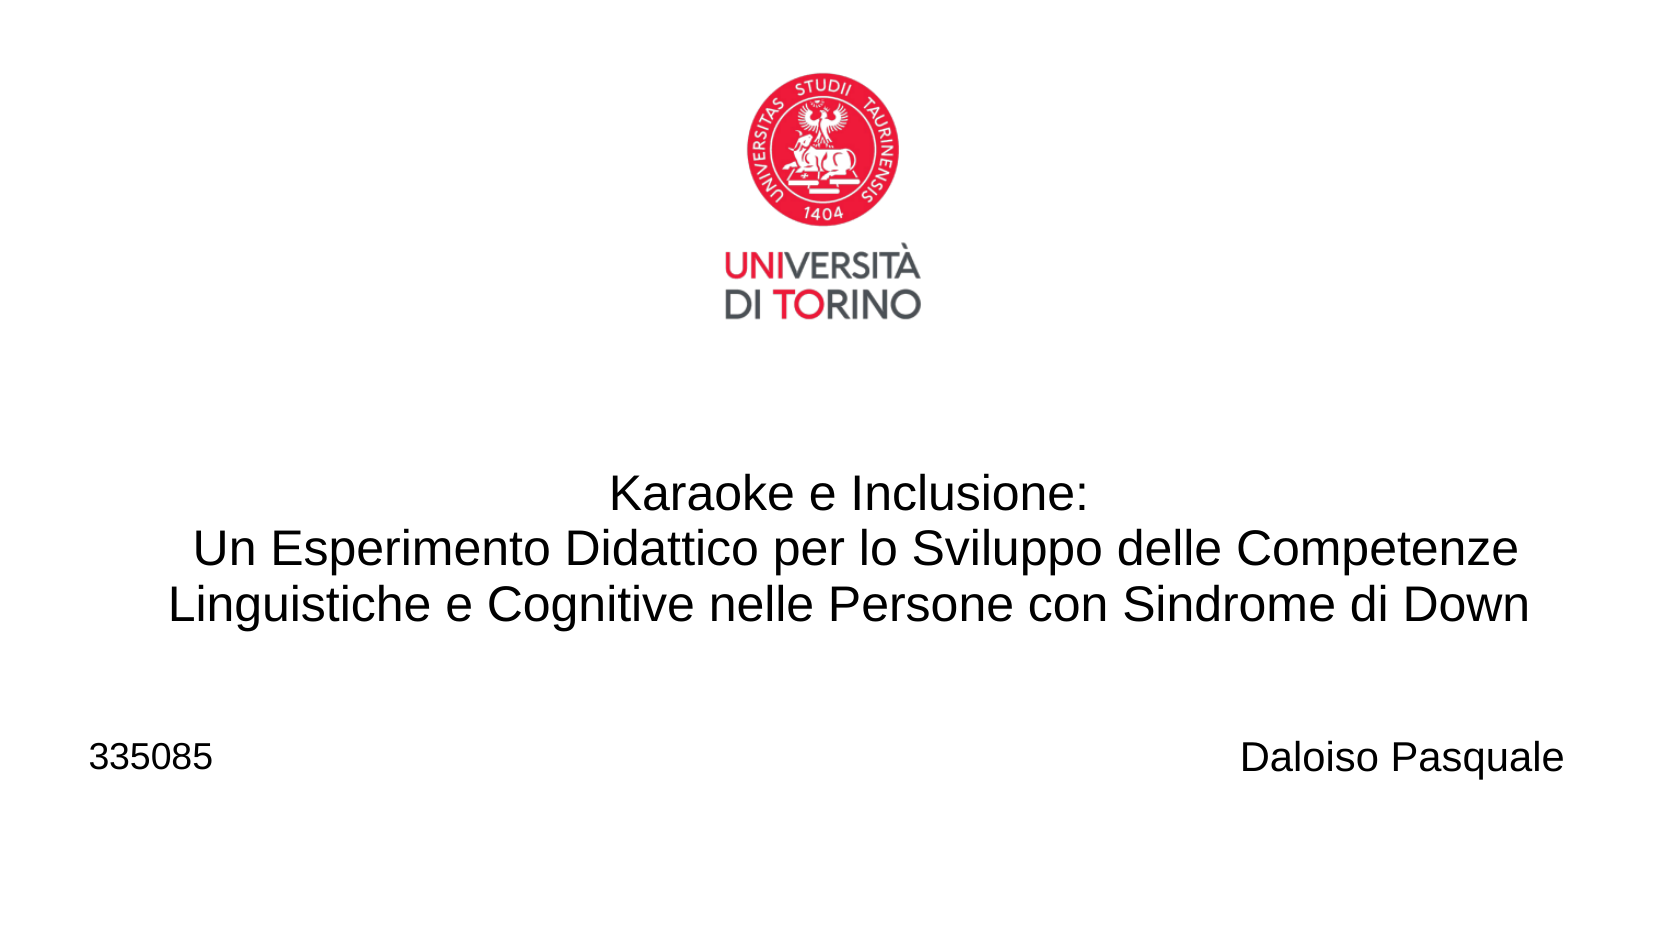

Karaoke e Inclusione:
Un Esperimento Didattico per lo Sviluppo delle Competenze Linguistiche e Cognitive nelle Persone con Sindrome di Down ​
335085
# Daloiso Pasquale